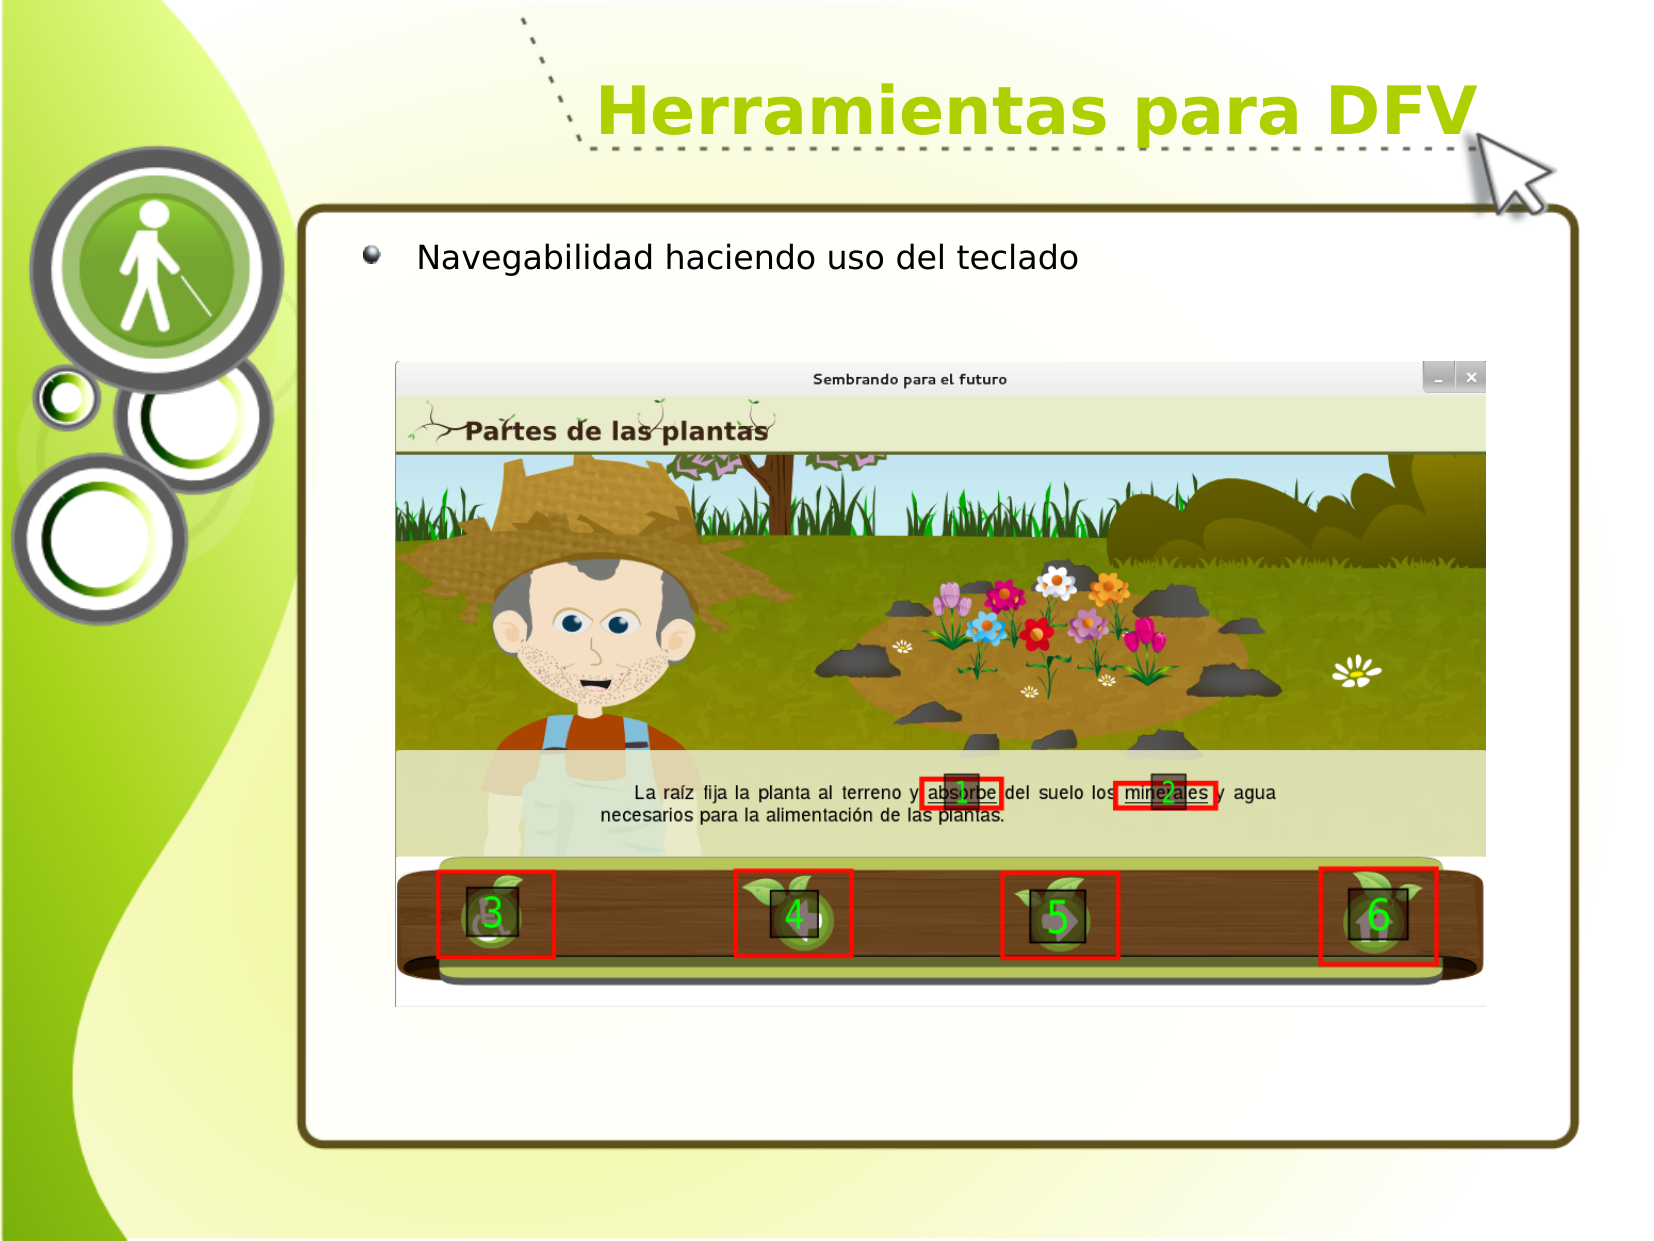

Herramientas para DFV
Navegabilidad haciendo uso del teclado